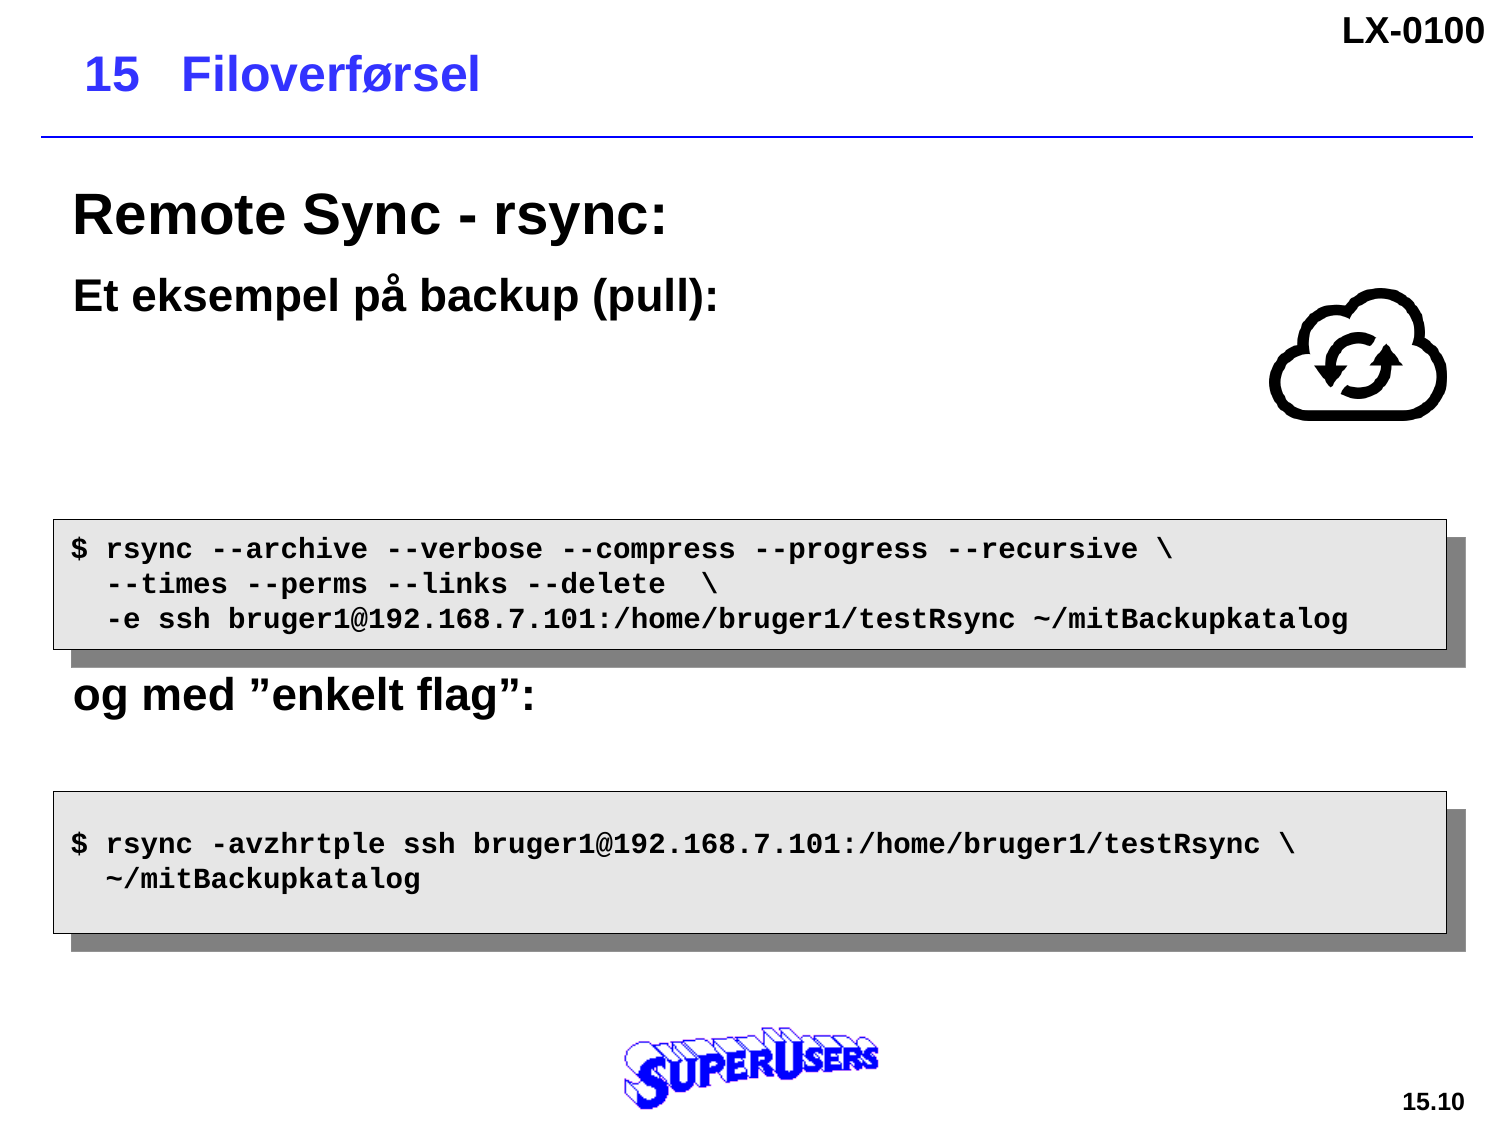

# 15 Filoverførsel
Remote Sync - rsync:
Et eksempel på backup (pull):
og med ”enkelt flag”:
 $ rsync --archive --verbose --compress --progress --recursive \
 --times --perms --links --delete \
 -e ssh bruger1@192.168.7.101:/home/bruger1/testRsync ~/mitBackupkatalog
 $ rsync -avzhrtple ssh bruger1@192.168.7.101:/home/bruger1/testRsync \
 ~/mitBackupkatalog